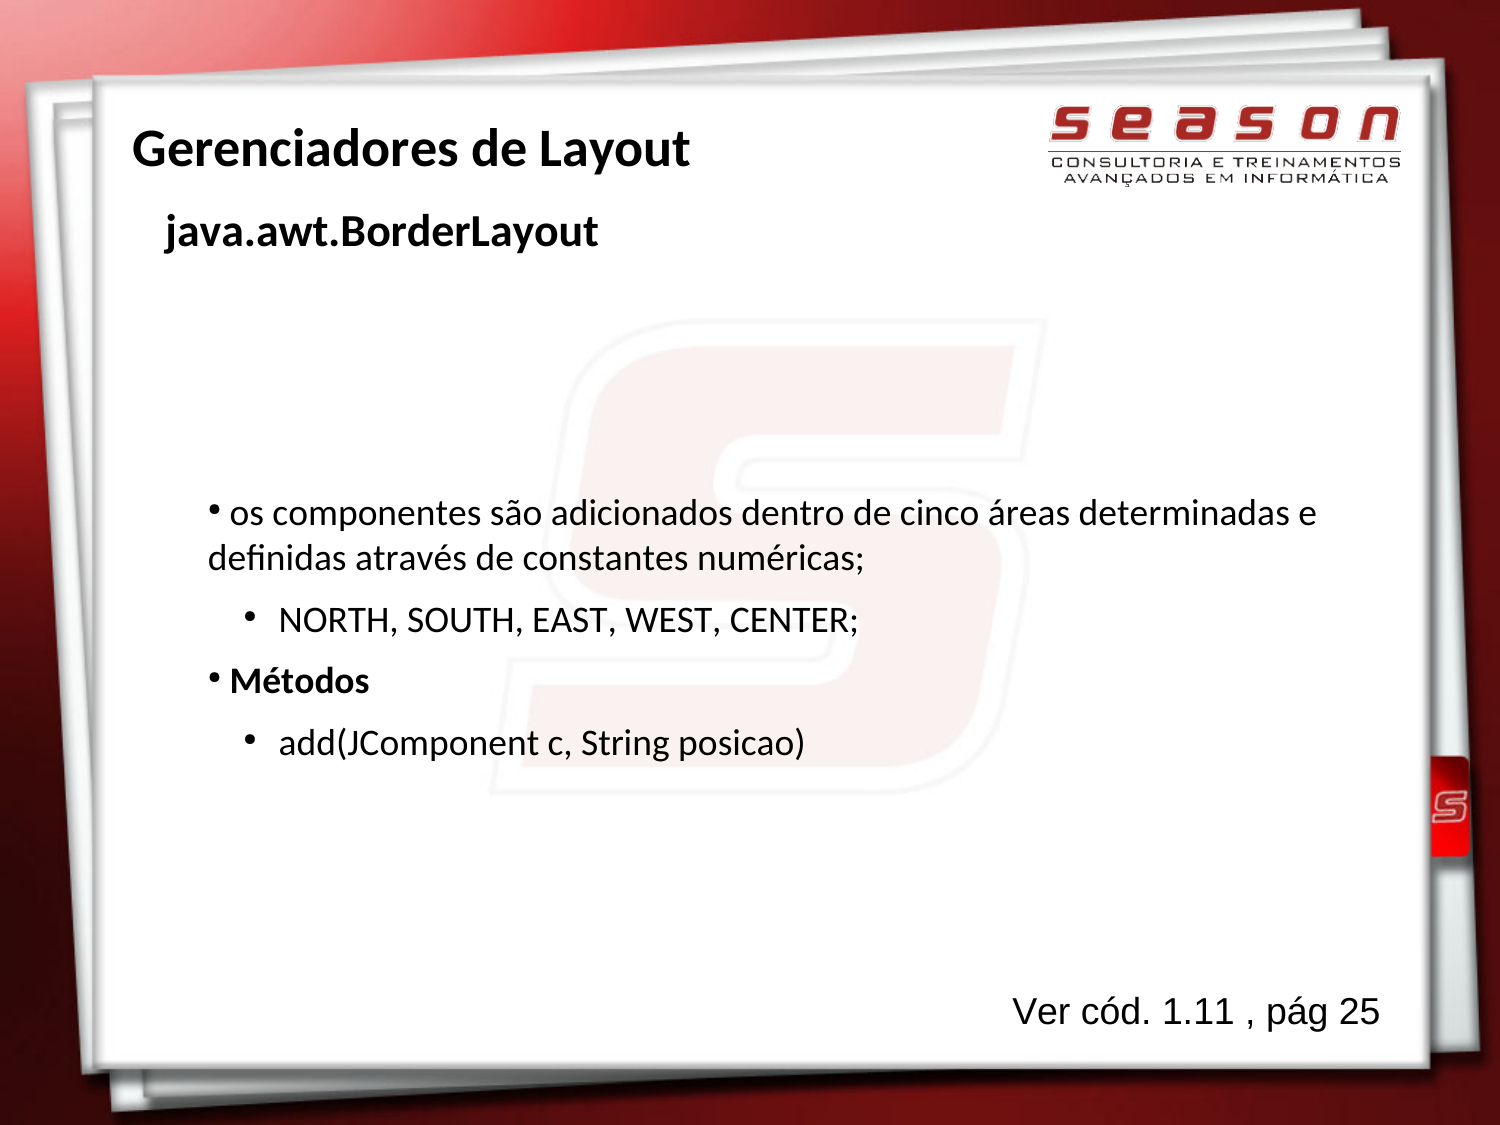

# Gerenciadores de Layout
java.awt.BorderLayout
 os componentes são adicionados dentro de cinco áreas determinadas e definidas através de constantes numéricas;
NORTH, SOUTH, EAST, WEST, CENTER;
 Métodos
add(JComponent c, String posicao)
Ver cód. 1.11 , pág 25